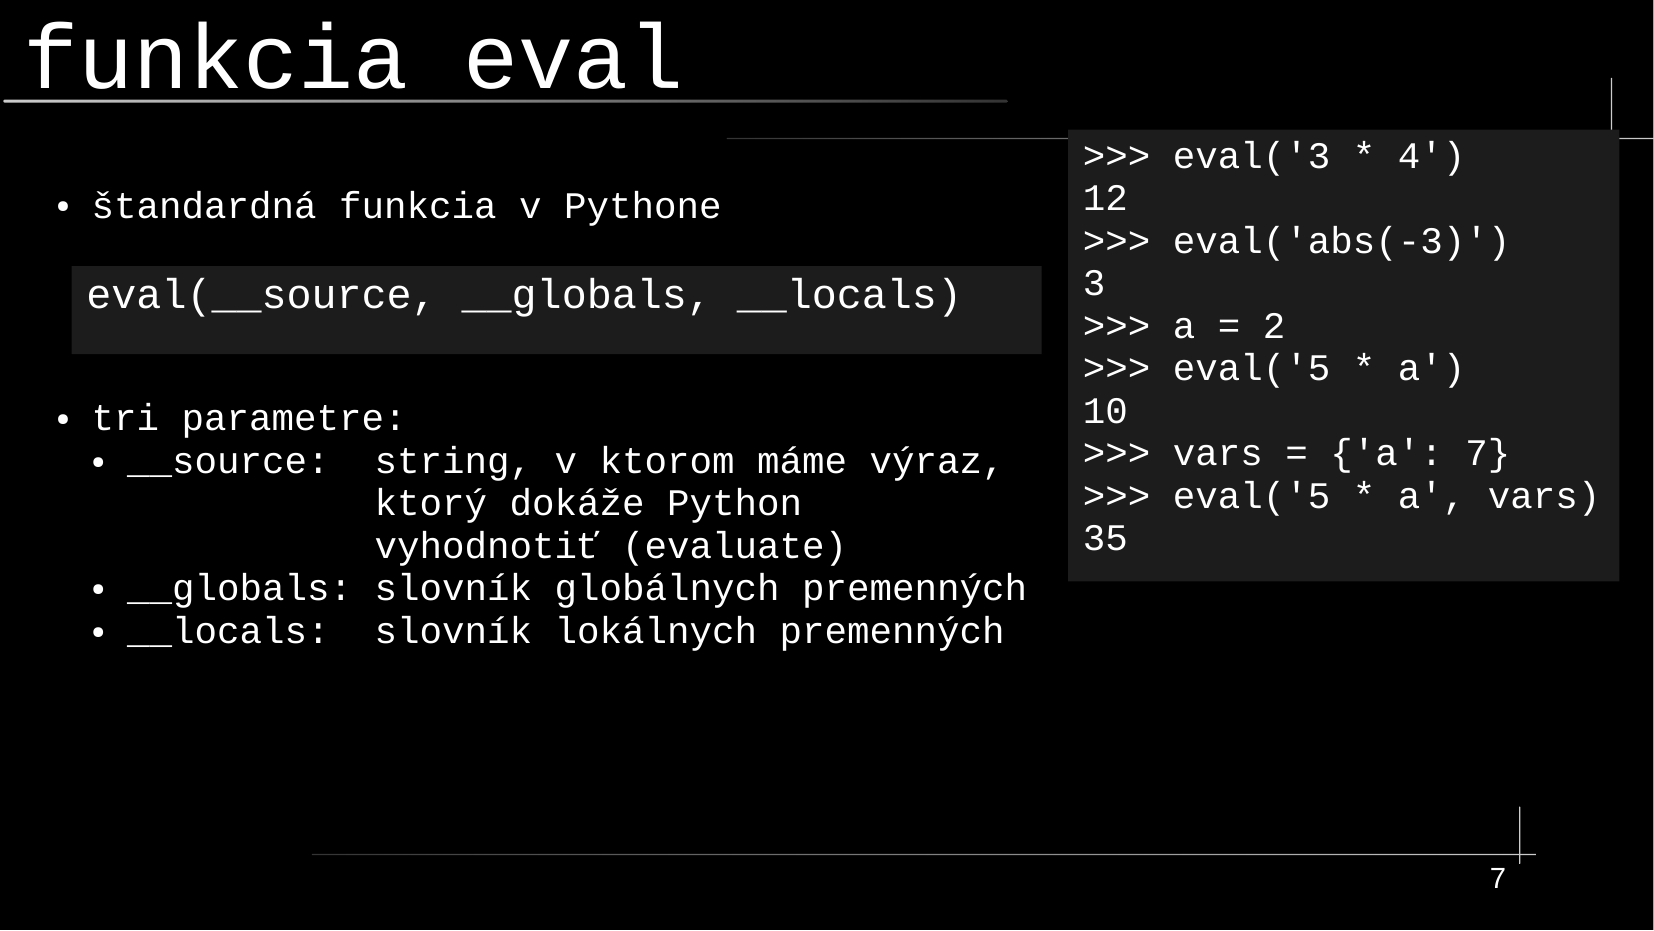

# funkcia eval
>>> eval('3 * 4')
12
>>> eval('abs(-3)')
3
>>> a = 2
>>> eval('5 * a')
10
>>> vars = {'a': 7}
>>> eval('5 * a', vars)
35
štandardná funkcia v Pythone
tri parametre:
__source: string, v ktorom máme výraz, 			 ktorý dokáže Python 						 vyhodnotiť (evaluate)
__globals: slovník globálnych premenných
__locals: slovník lokálnych premenných
eval(__source, __globals, __locals)
7